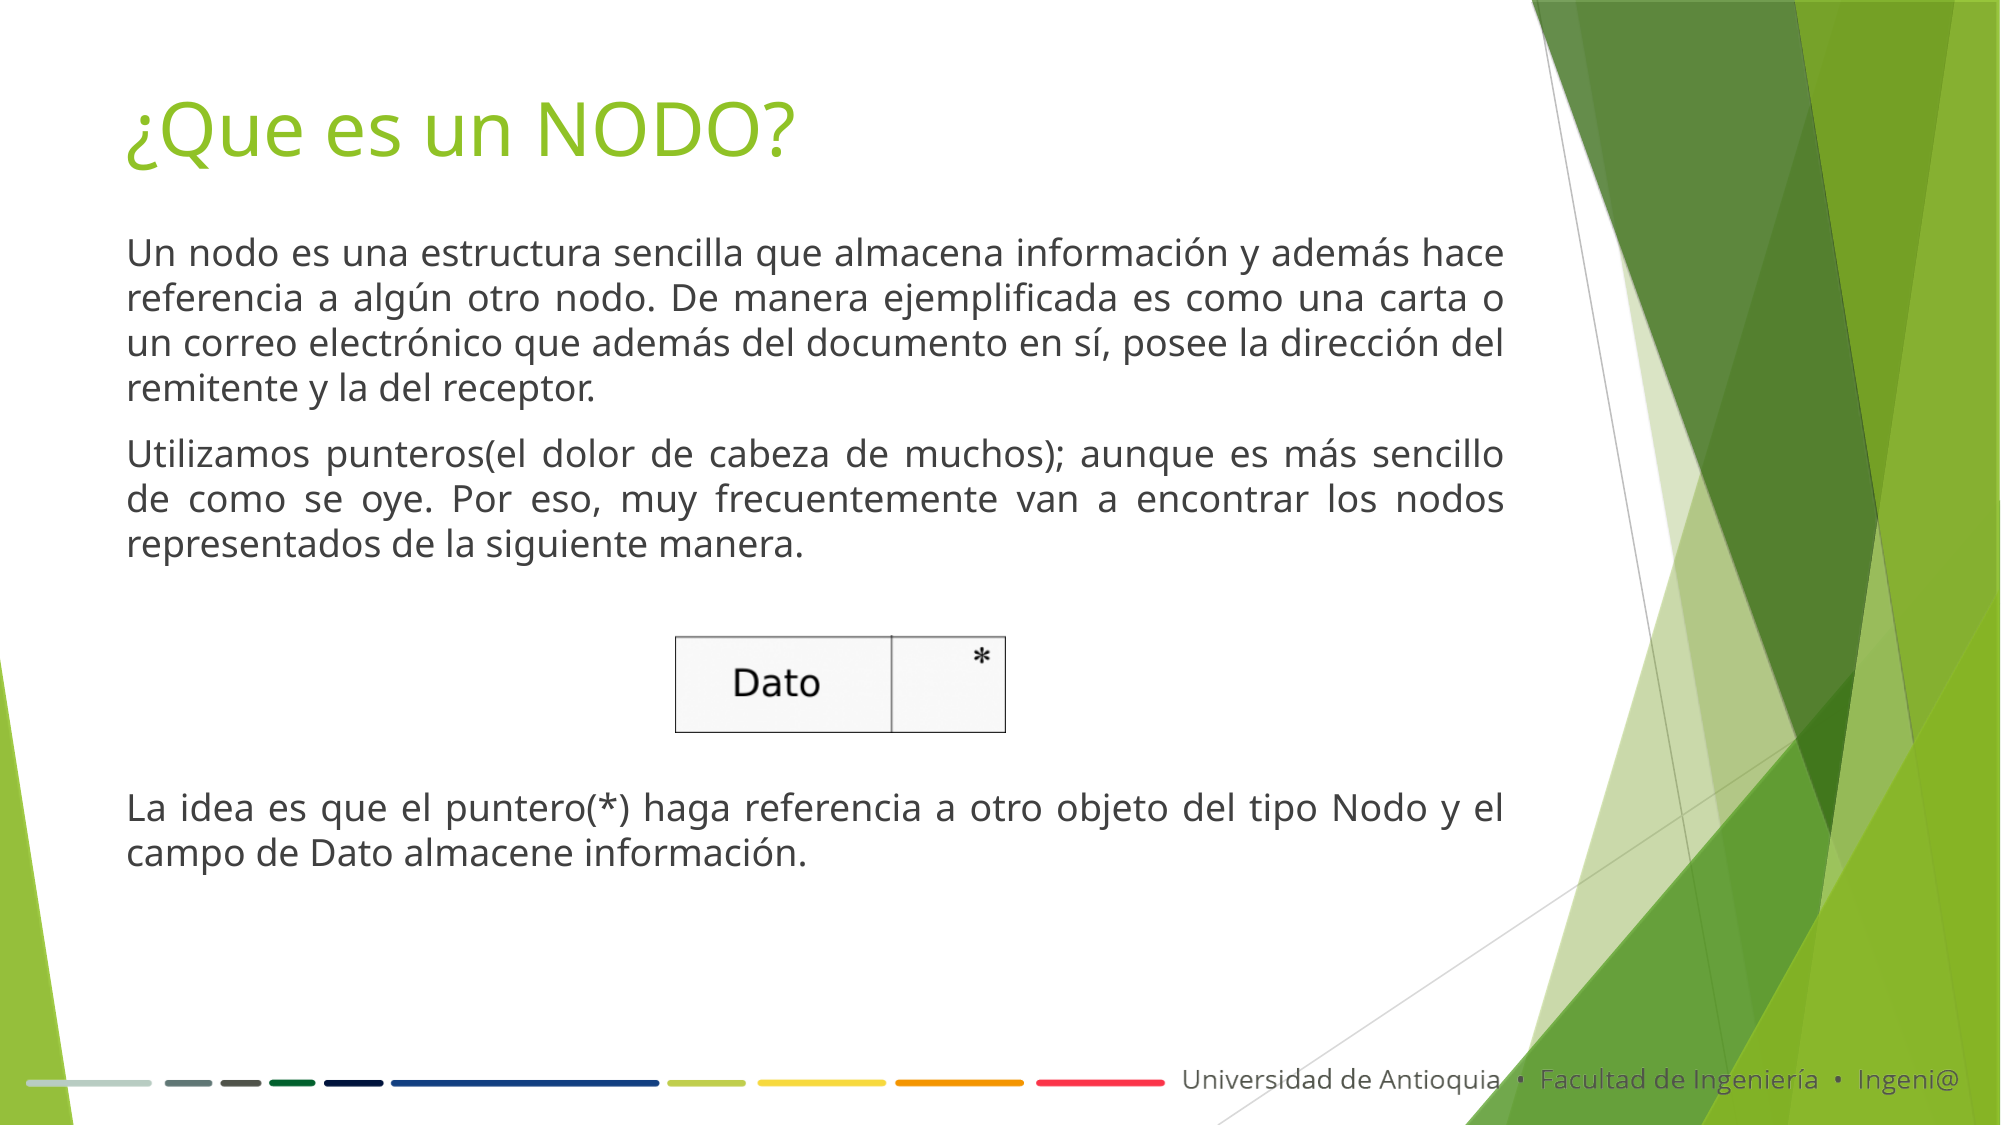

# ¿Que es un NODO?
Un nodo es una estructura sencilla que almacena información y además hace referencia a algún otro nodo. De manera ejemplificada es como una carta o un correo electrónico que además del documento en sí, posee la dirección del remitente y la del receptor.
Utilizamos punteros(el dolor de cabeza de muchos); aunque es más sencillo de como se oye. Por eso, muy frecuentemente van a encontrar los nodos representados de la siguiente manera.
La idea es que el puntero(*) haga referencia a otro objeto del tipo Nodo y el campo de Dato almacene información.